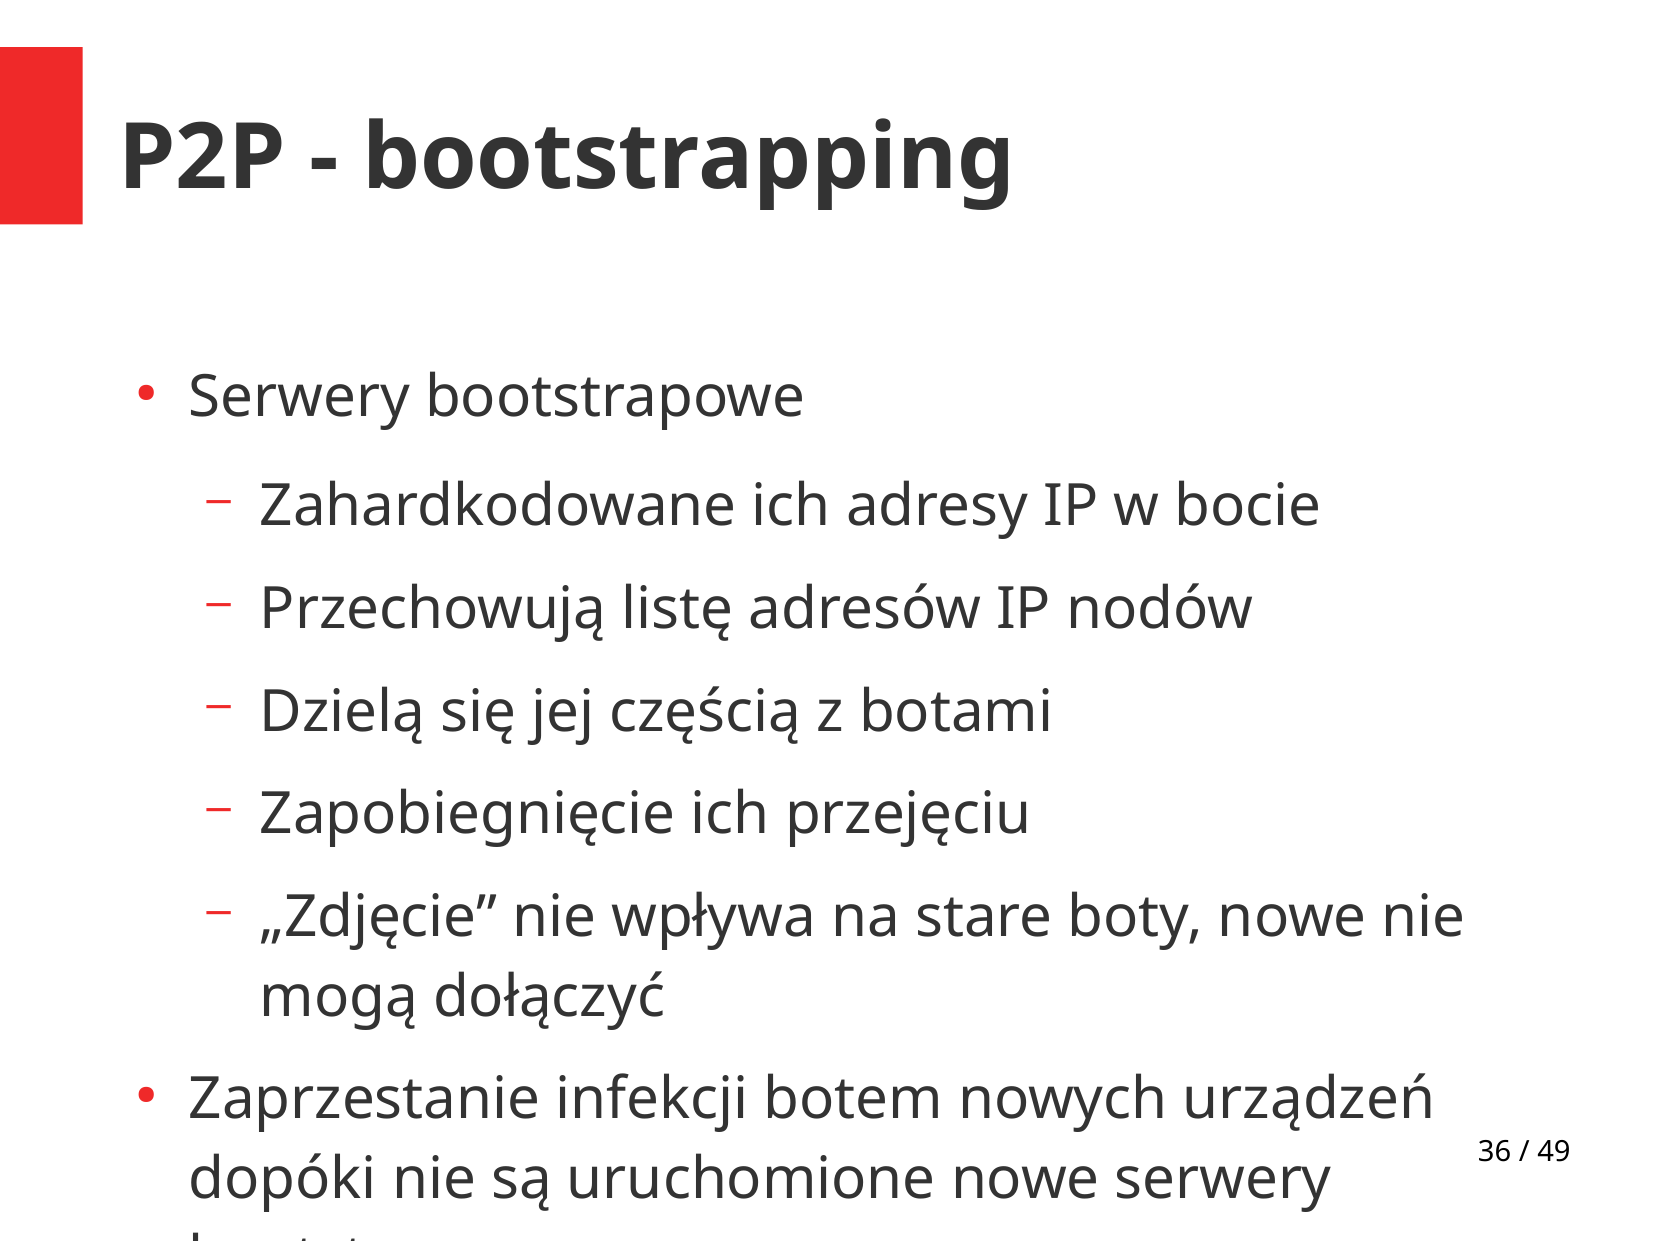

# P2P - bootstrapping
Serwery bootstrapowe
Zahardkodowane ich adresy IP w bocie
Przechowują listę adresów IP nodów
Dzielą się jej częścią z botami
Zapobiegnięcie ich przejęciu
„Zdjęcie” nie wpływa na stare boty, nowe nie mogą dołączyć
Zaprzestanie infekcji botem nowych urządzeń dopóki nie są uruchomione nowe serwery bootstrapowe
36